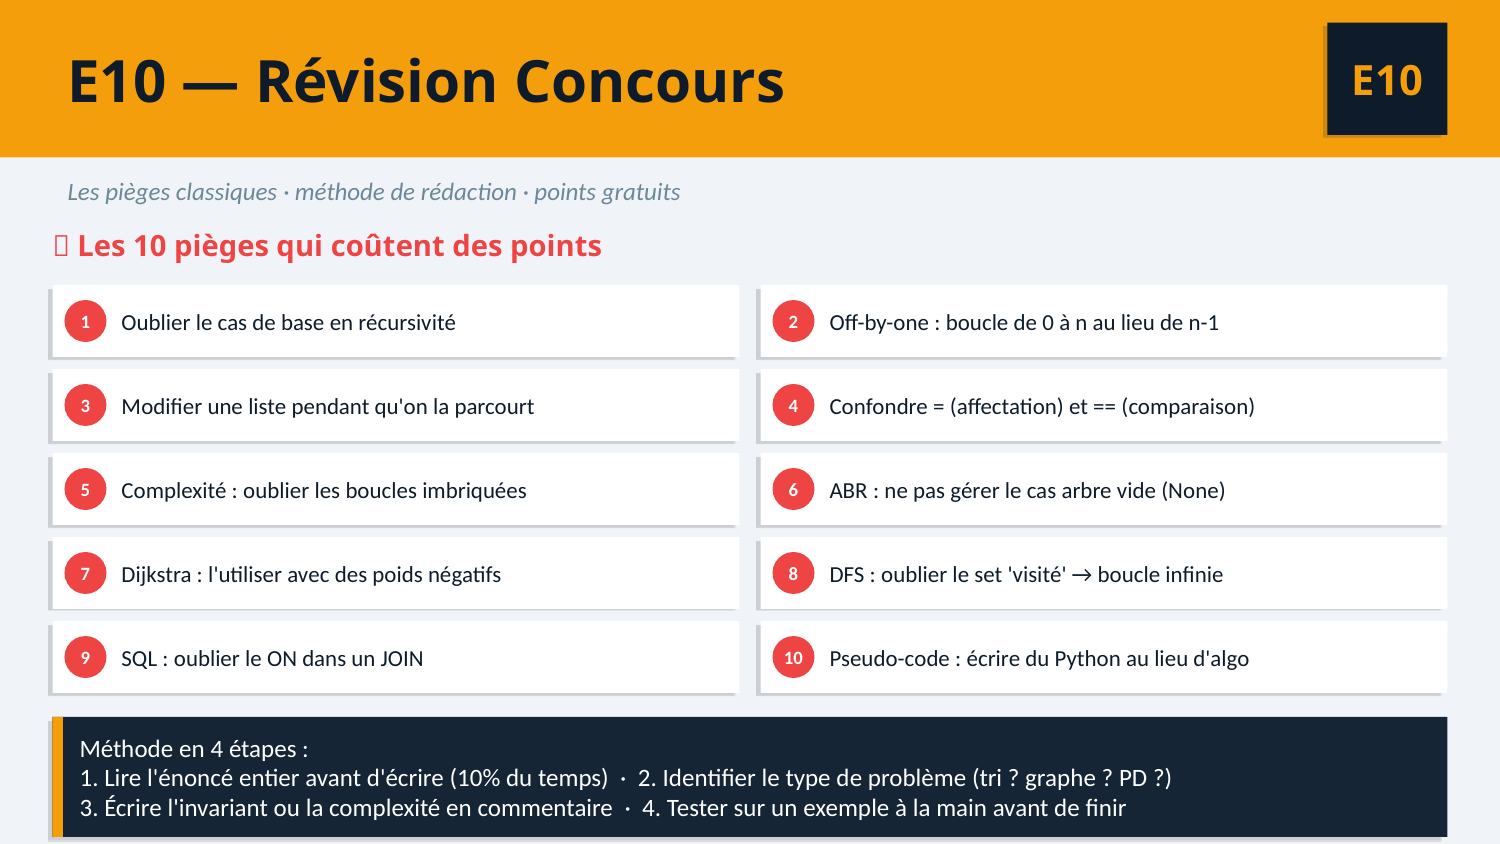

E10 — Révision Concours
E10
Les pièges classiques · méthode de rédaction · points gratuits
❌ Les 10 pièges qui coûtent des points
Oublier le cas de base en récursivité
Off-by-one : boucle de 0 à n au lieu de n-1
1
2
Modifier une liste pendant qu'on la parcourt
Confondre = (affectation) et == (comparaison)
3
4
Complexité : oublier les boucles imbriquées
ABR : ne pas gérer le cas arbre vide (None)
5
6
Dijkstra : l'utiliser avec des poids négatifs
DFS : oublier le set 'visité' → boucle infinie
7
8
SQL : oublier le ON dans un JOIN
Pseudo-code : écrire du Python au lieu d'algo
9
10
Méthode en 4 étapes :
1. Lire l'énoncé entier avant d'écrire (10% du temps) · 2. Identifier le type de problème (tri ? graphe ? PD ?)
3. Écrire l'invariant ou la complexité en commentaire · 4. Tester sur un exemple à la main avant de finir